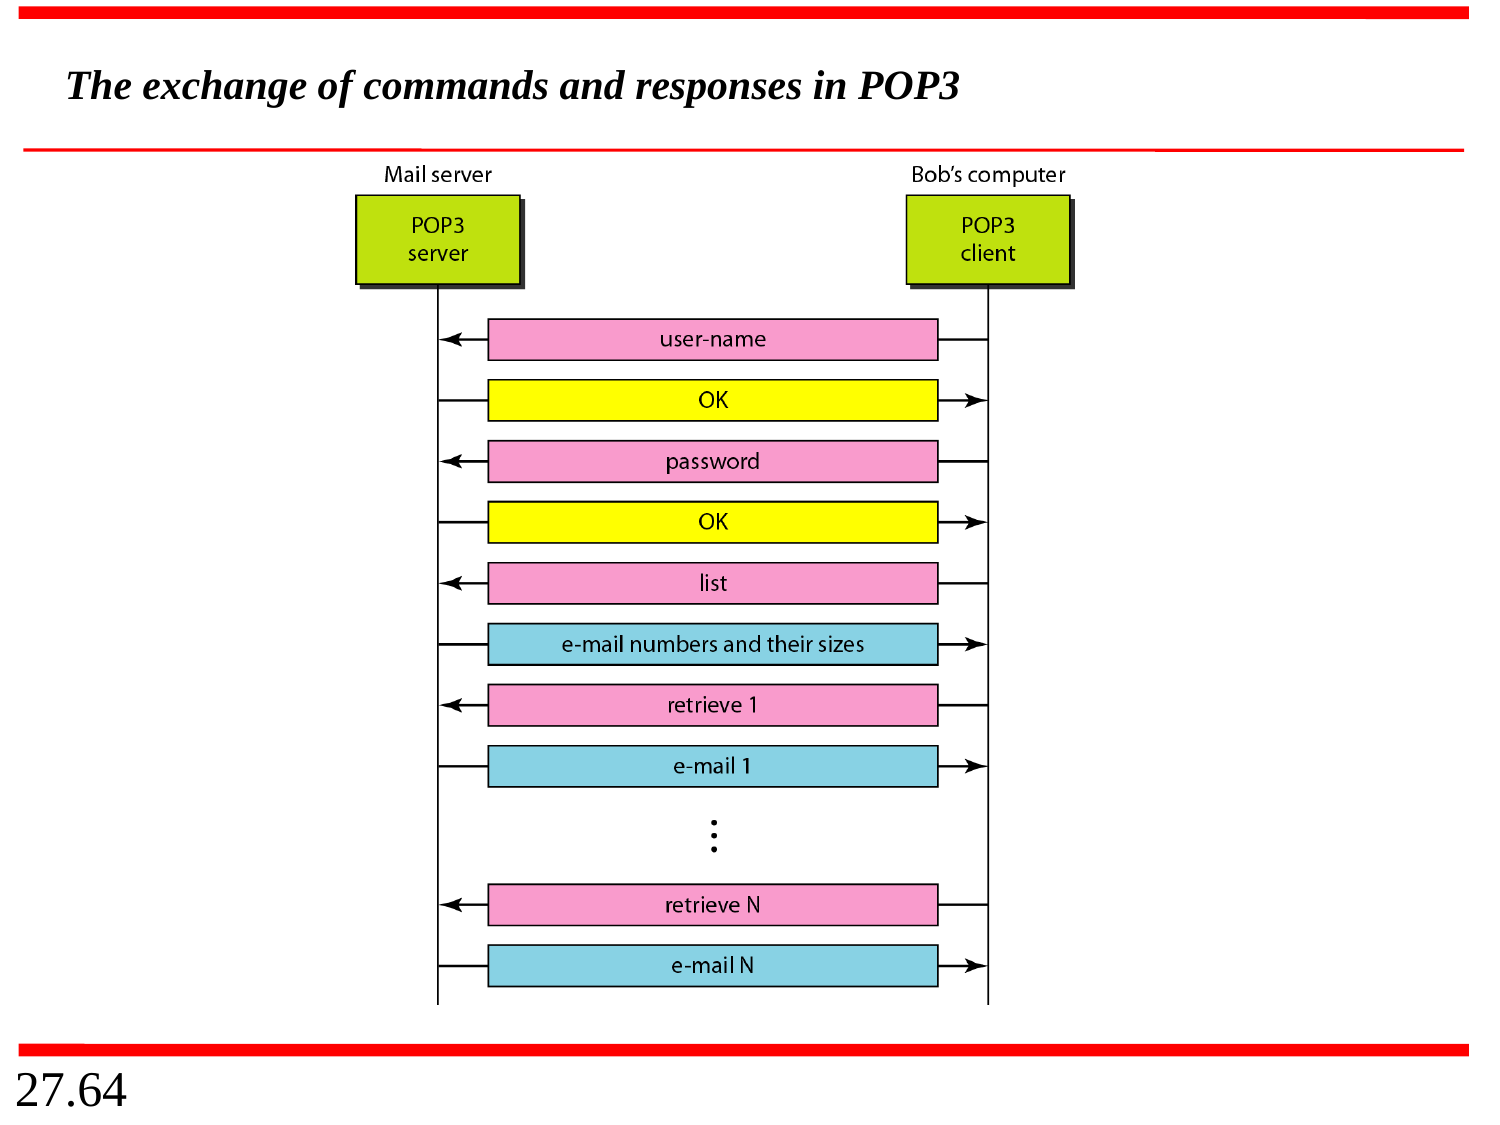

The exchange of commands and responses in POP3
64